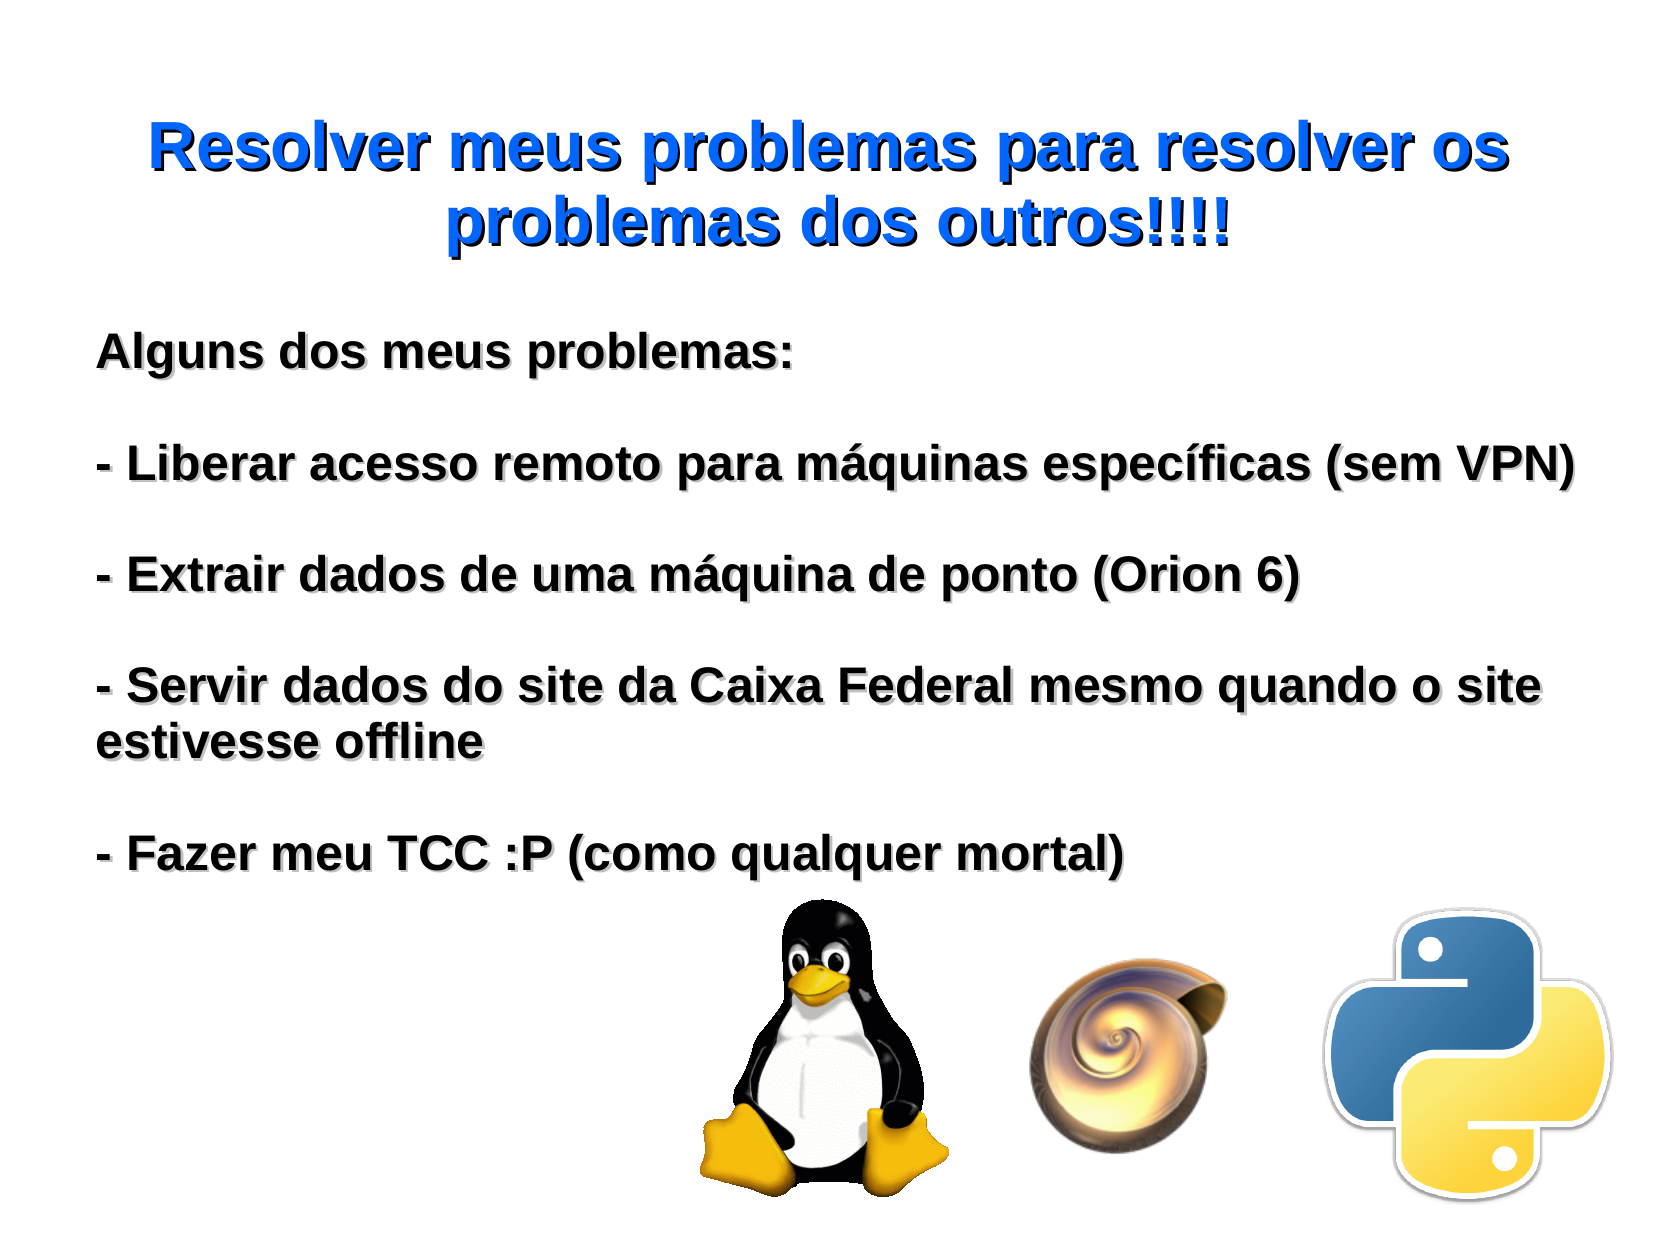

Resolver meus problemas para resolver os
problemas dos outros!!!!
Alguns dos meus problemas:
- Liberar acesso remoto para máquinas específicas (sem VPN)
- Extrair dados de uma máquina de ponto (Orion 6)
- Servir dados do site da Caixa Federal mesmo quando o site estivesse offline
- Fazer meu TCC :P (como qualquer mortal)